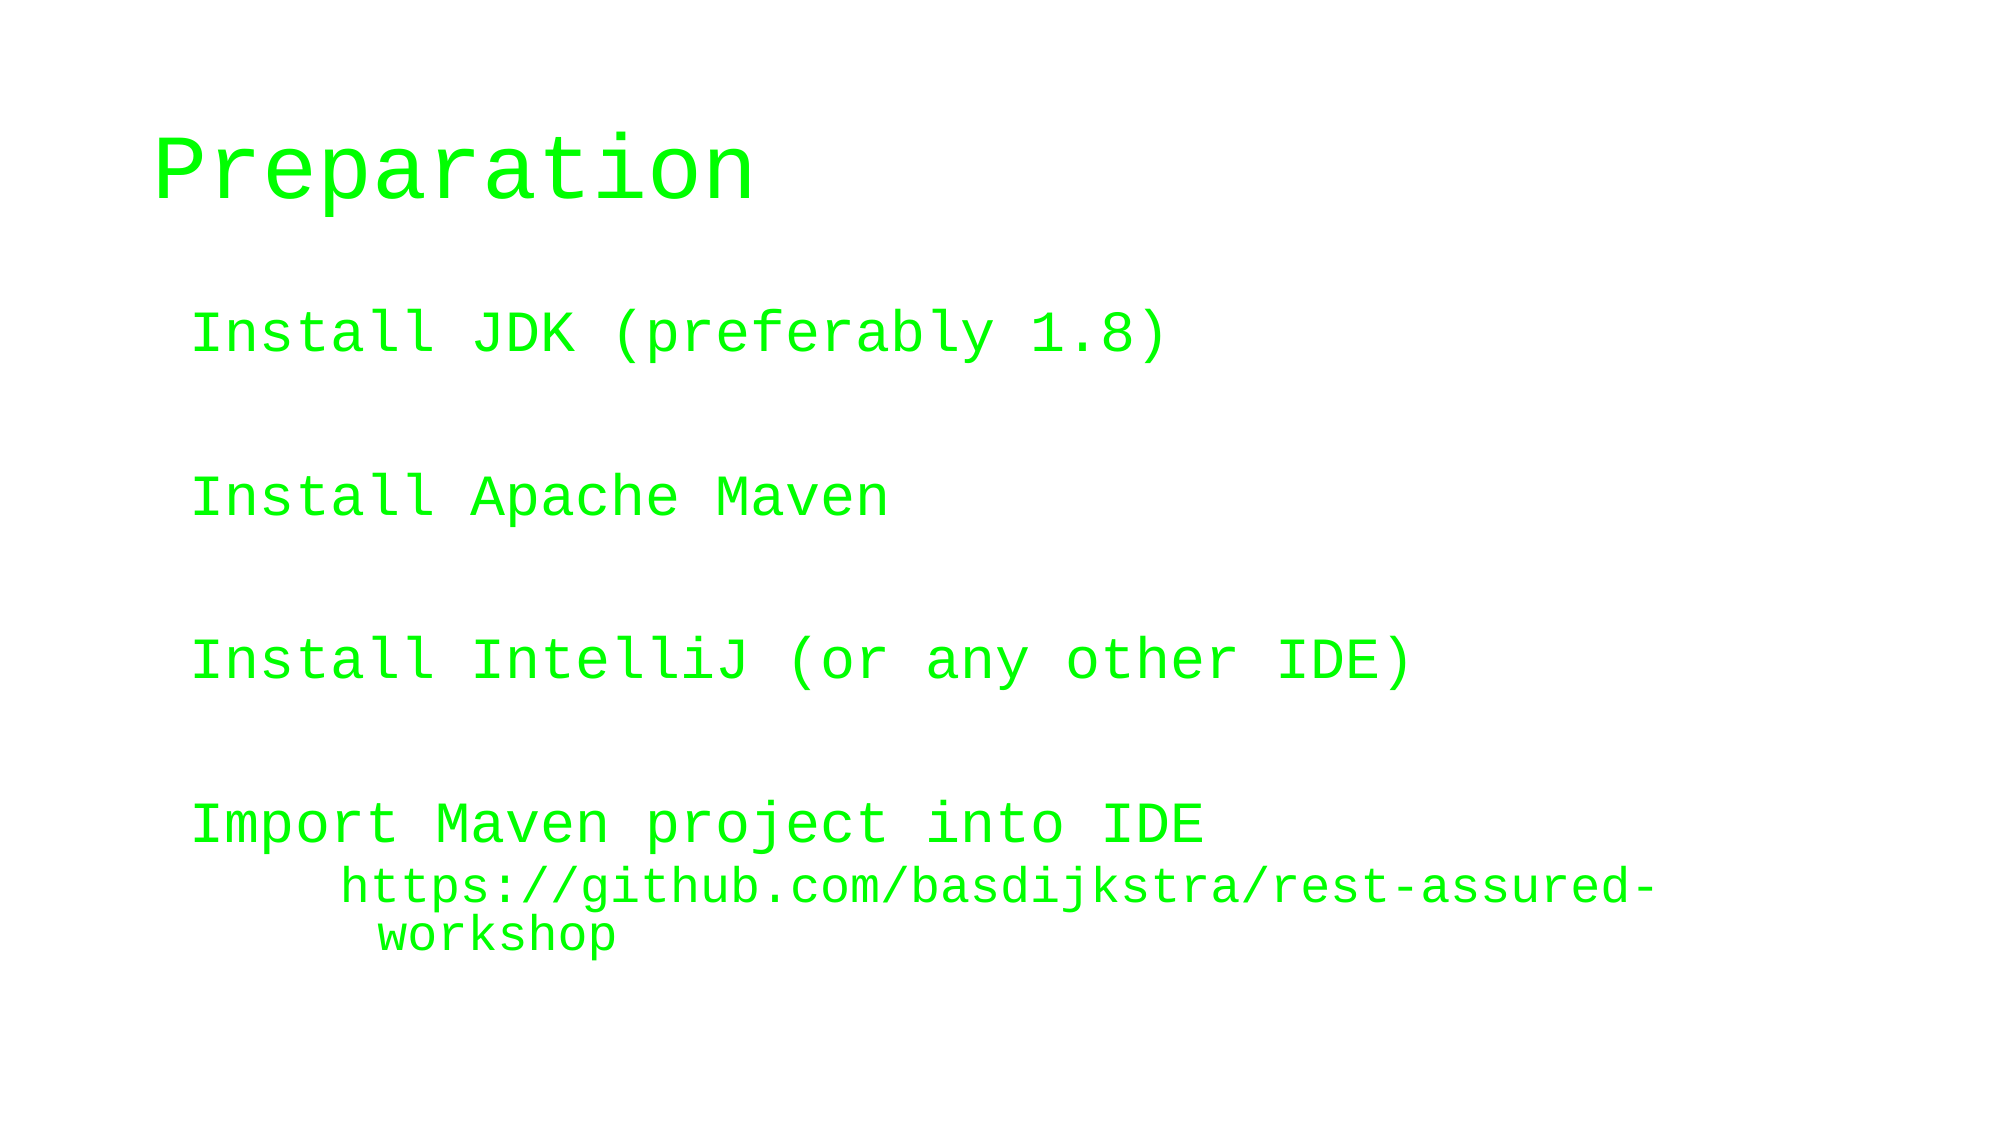

# Preparation
Install JDK (preferably 1.8)
Install Apache Maven
Install IntelliJ (or any other IDE)
Import Maven project into IDE
https://github.com/basdijkstra/rest-assured-workshop